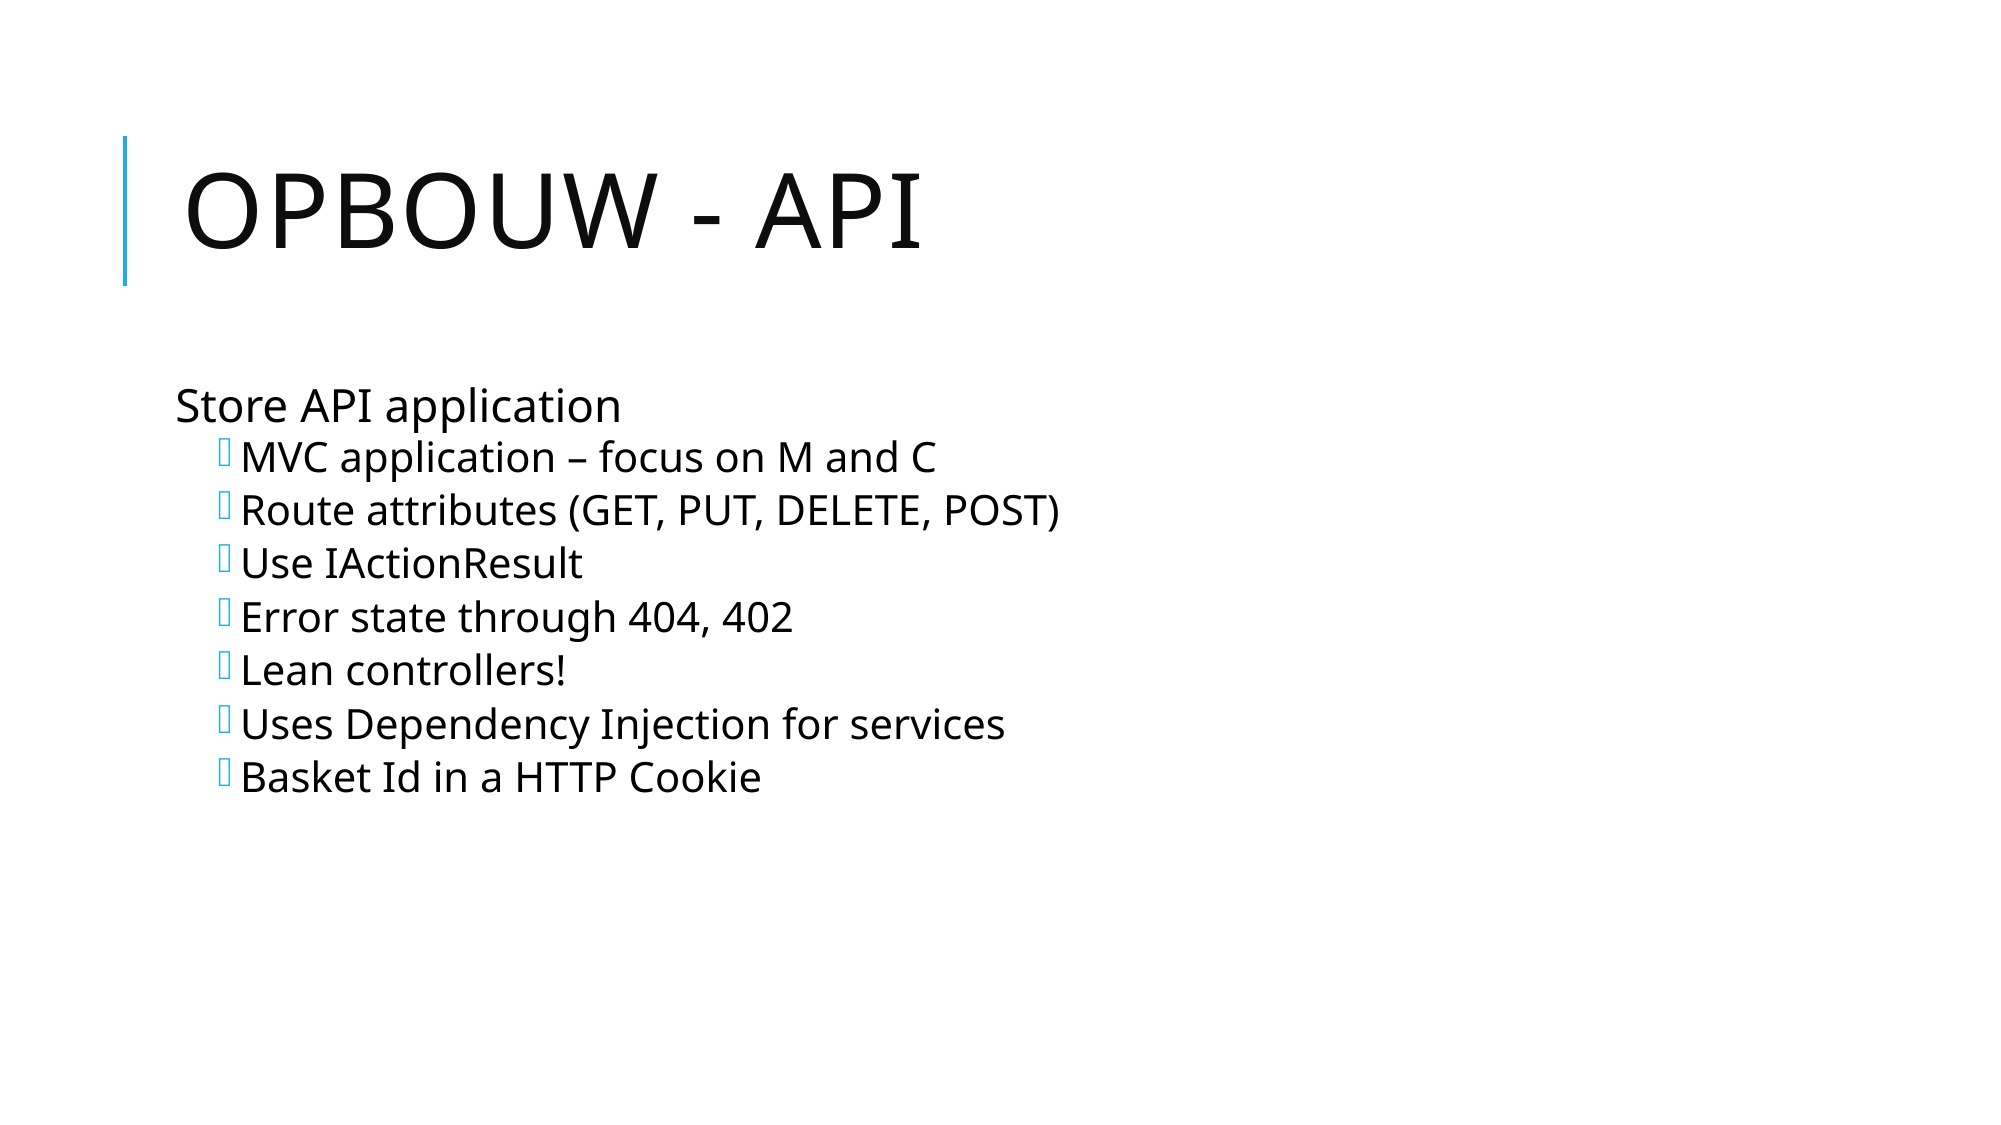

# Opbouw - API
Store API application
MVC application – focus on M and C
Route attributes (GET, PUT, DELETE, POST)
Use IActionResult
Error state through 404, 402
Lean controllers!
Uses Dependency Injection for services
Basket Id in a HTTP Cookie